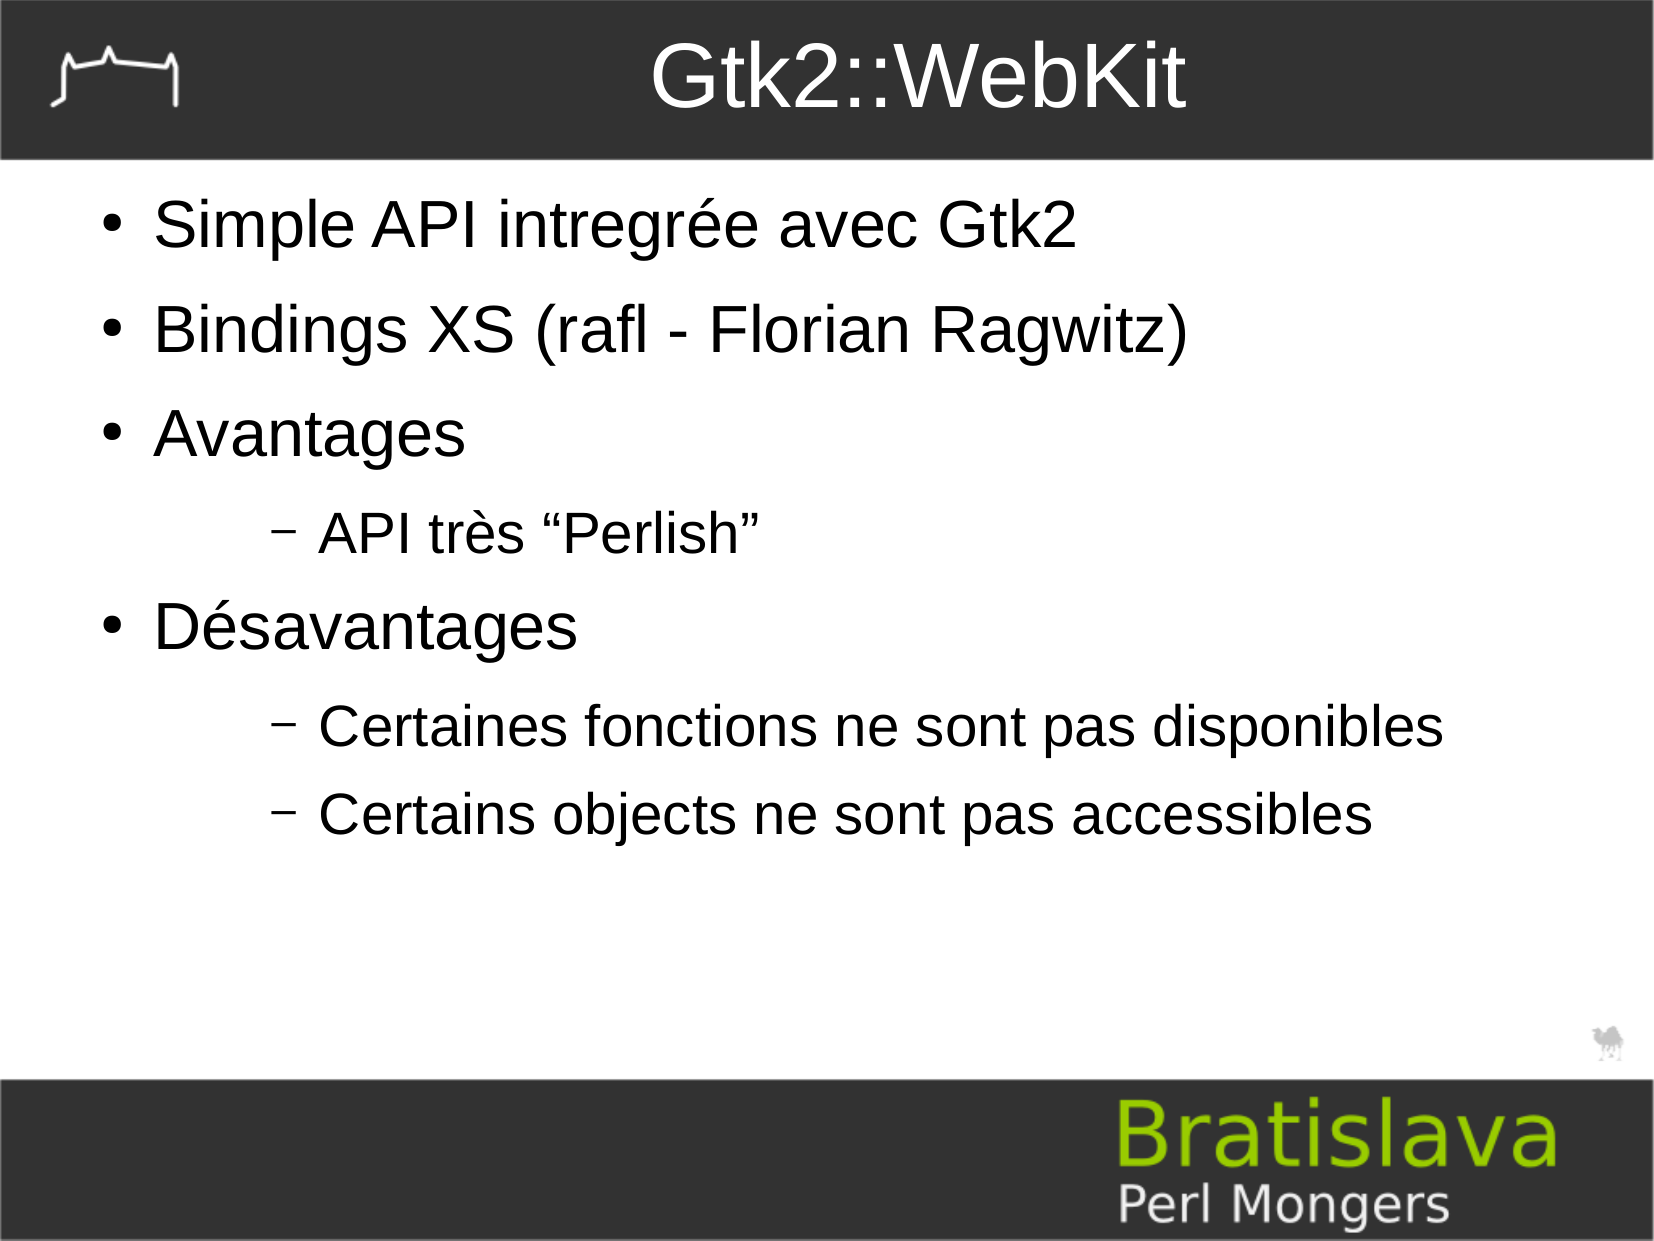

# Gtk2::WebKit
Simple API intregrée avec Gtk2
Bindings XS (rafl - Florian Ragwitz)
Avantages
API très “Perlish”
Désavantages
Certaines fonctions ne sont pas disponibles
Certains objects ne sont pas accessibles